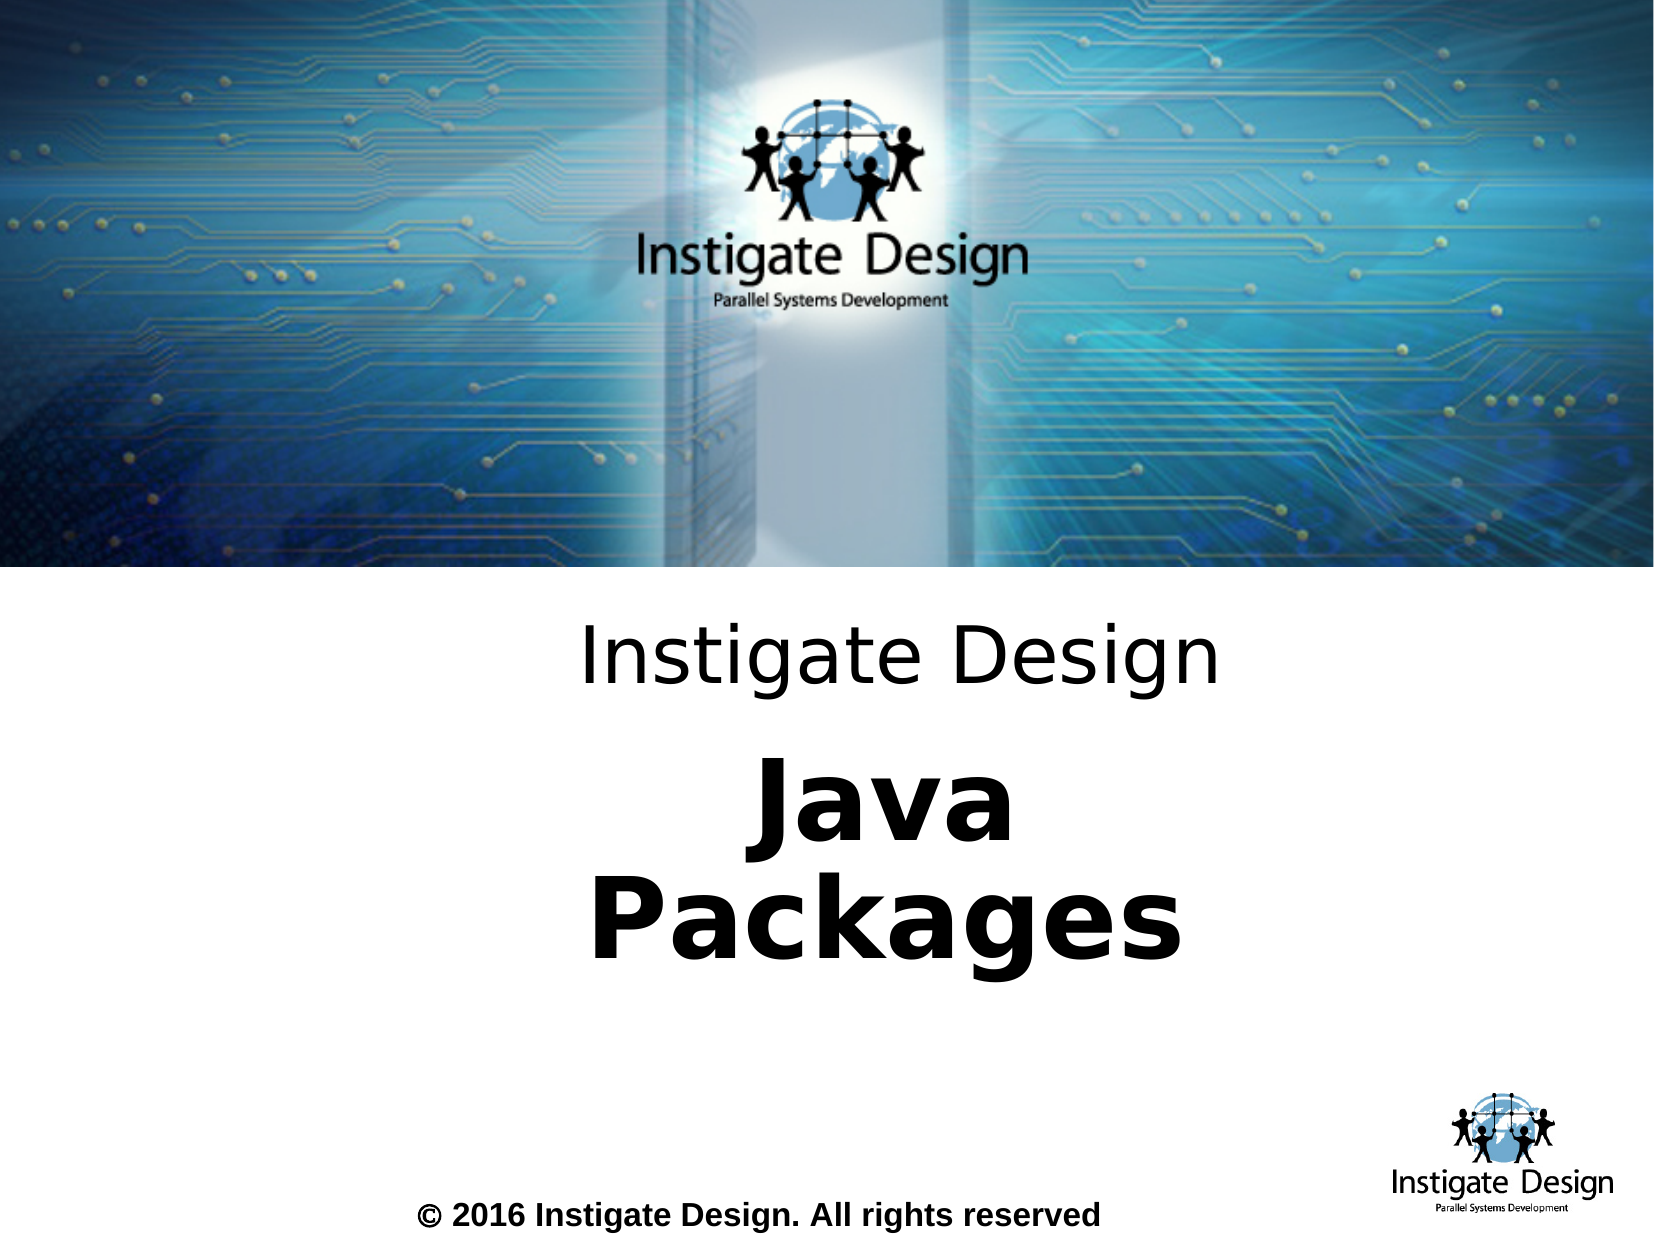

# Instigate Design
Java Packages
 2016 Instigate Design. All rights reserved